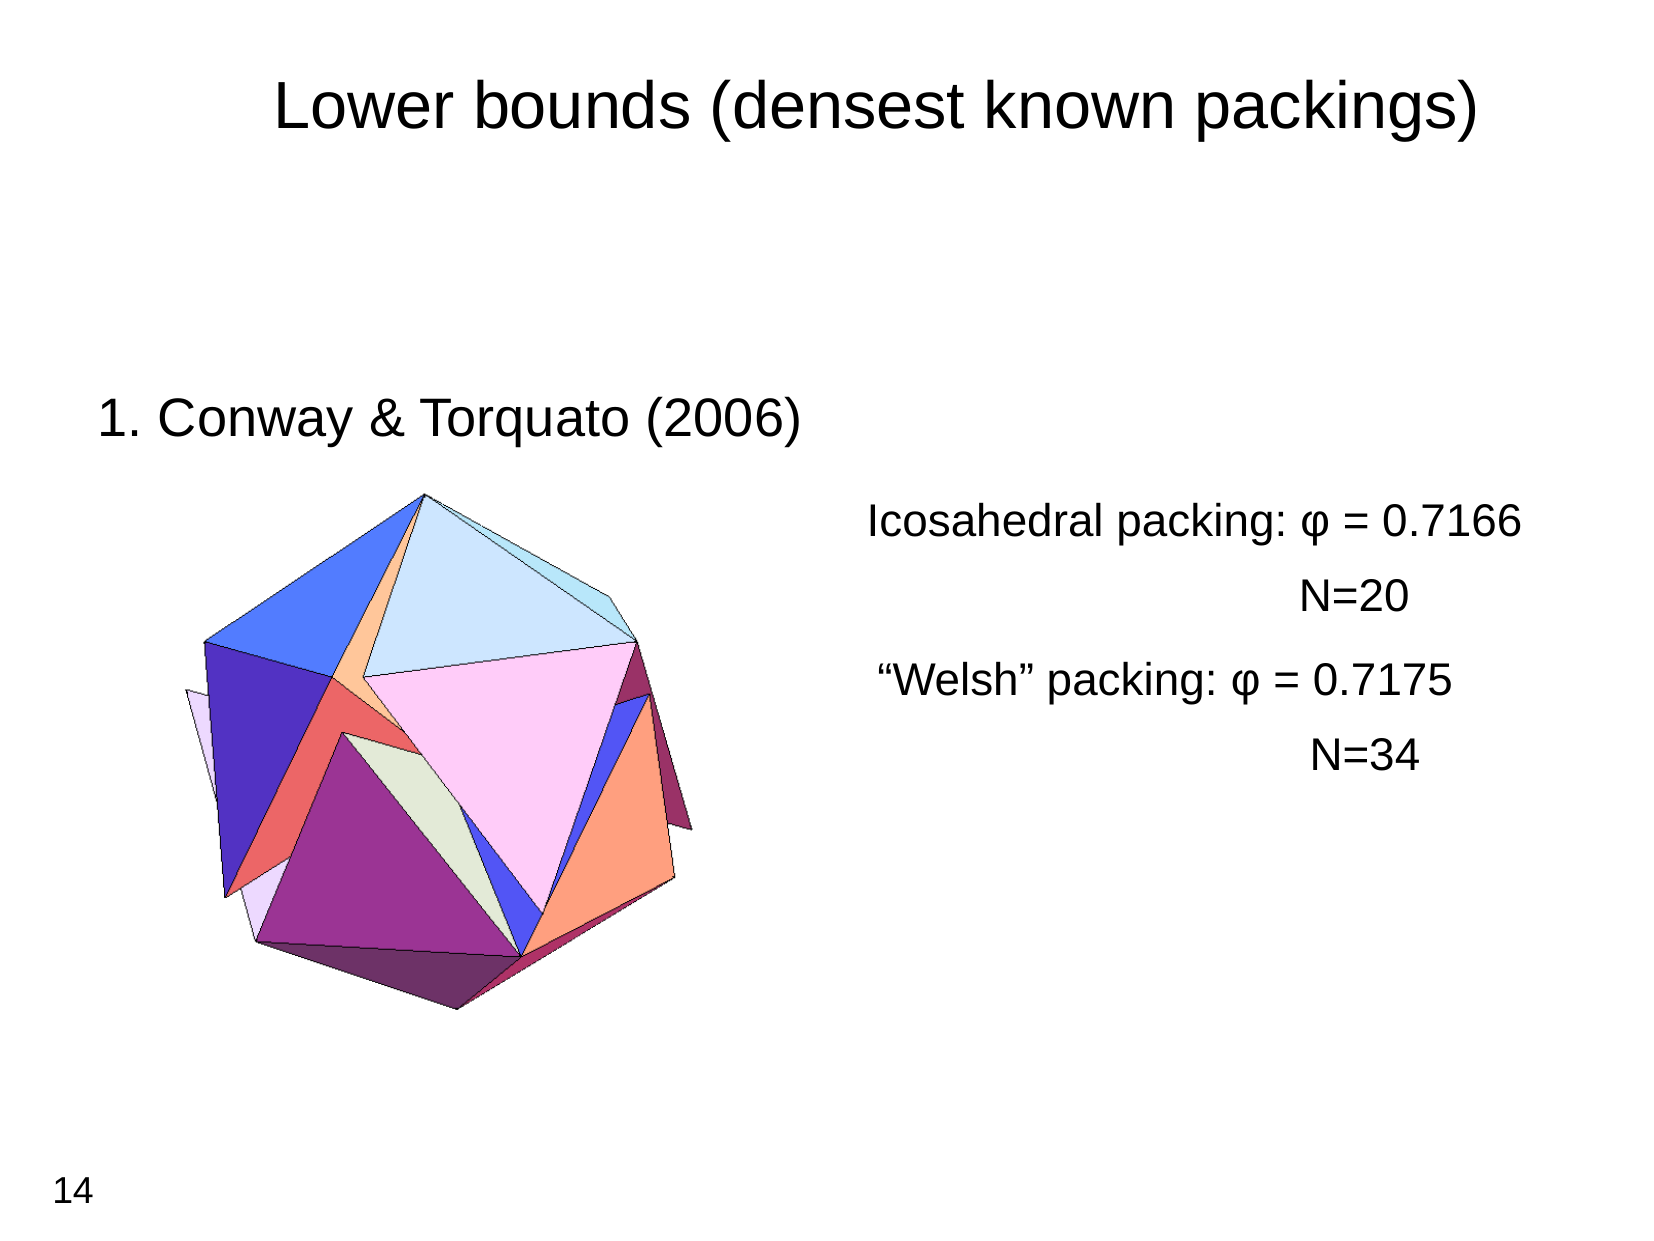

Lower bounds (densest known packings)
1. Conway & Torquato (2006)
Icosahedral packing: φ = 0.7166
N=20
“Welsh” packing: φ = 0.7175
N=34
14